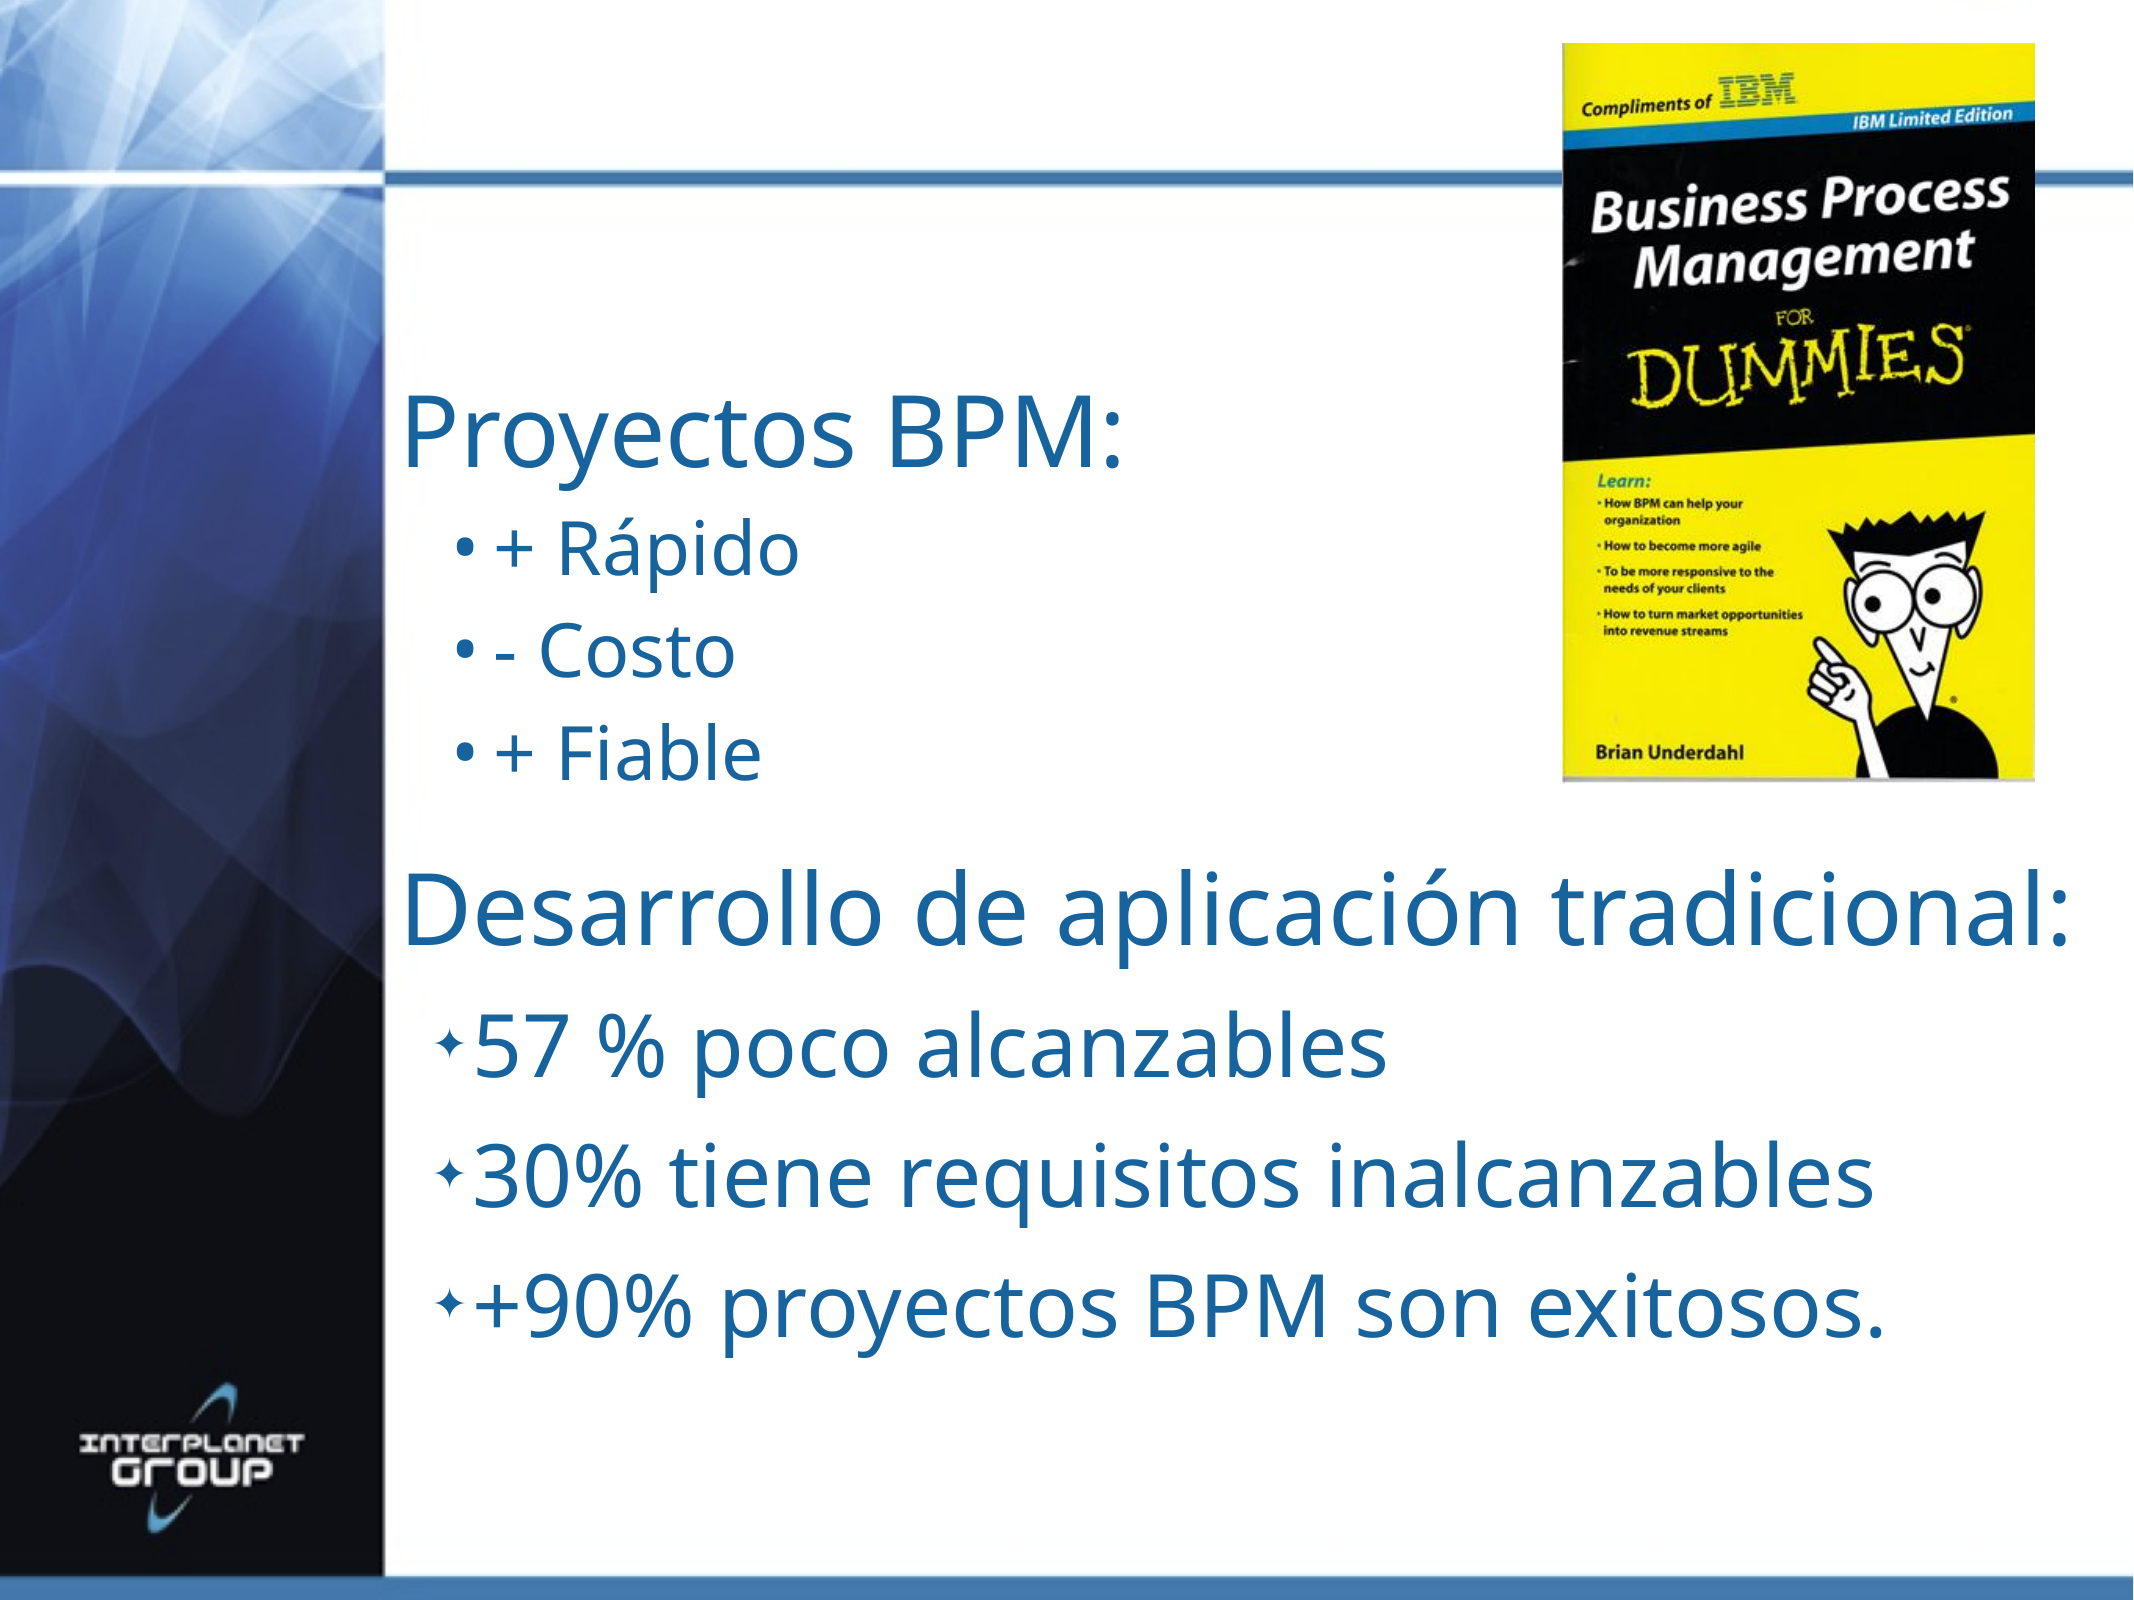

#
Proyectos BPM:
+ Rápido
- Costo
+ Fiable
Desarrollo de aplicación tradicional:
57 % poco alcanzables
30% tiene requisitos inalcanzables
+90% proyectos BPM son exitosos.